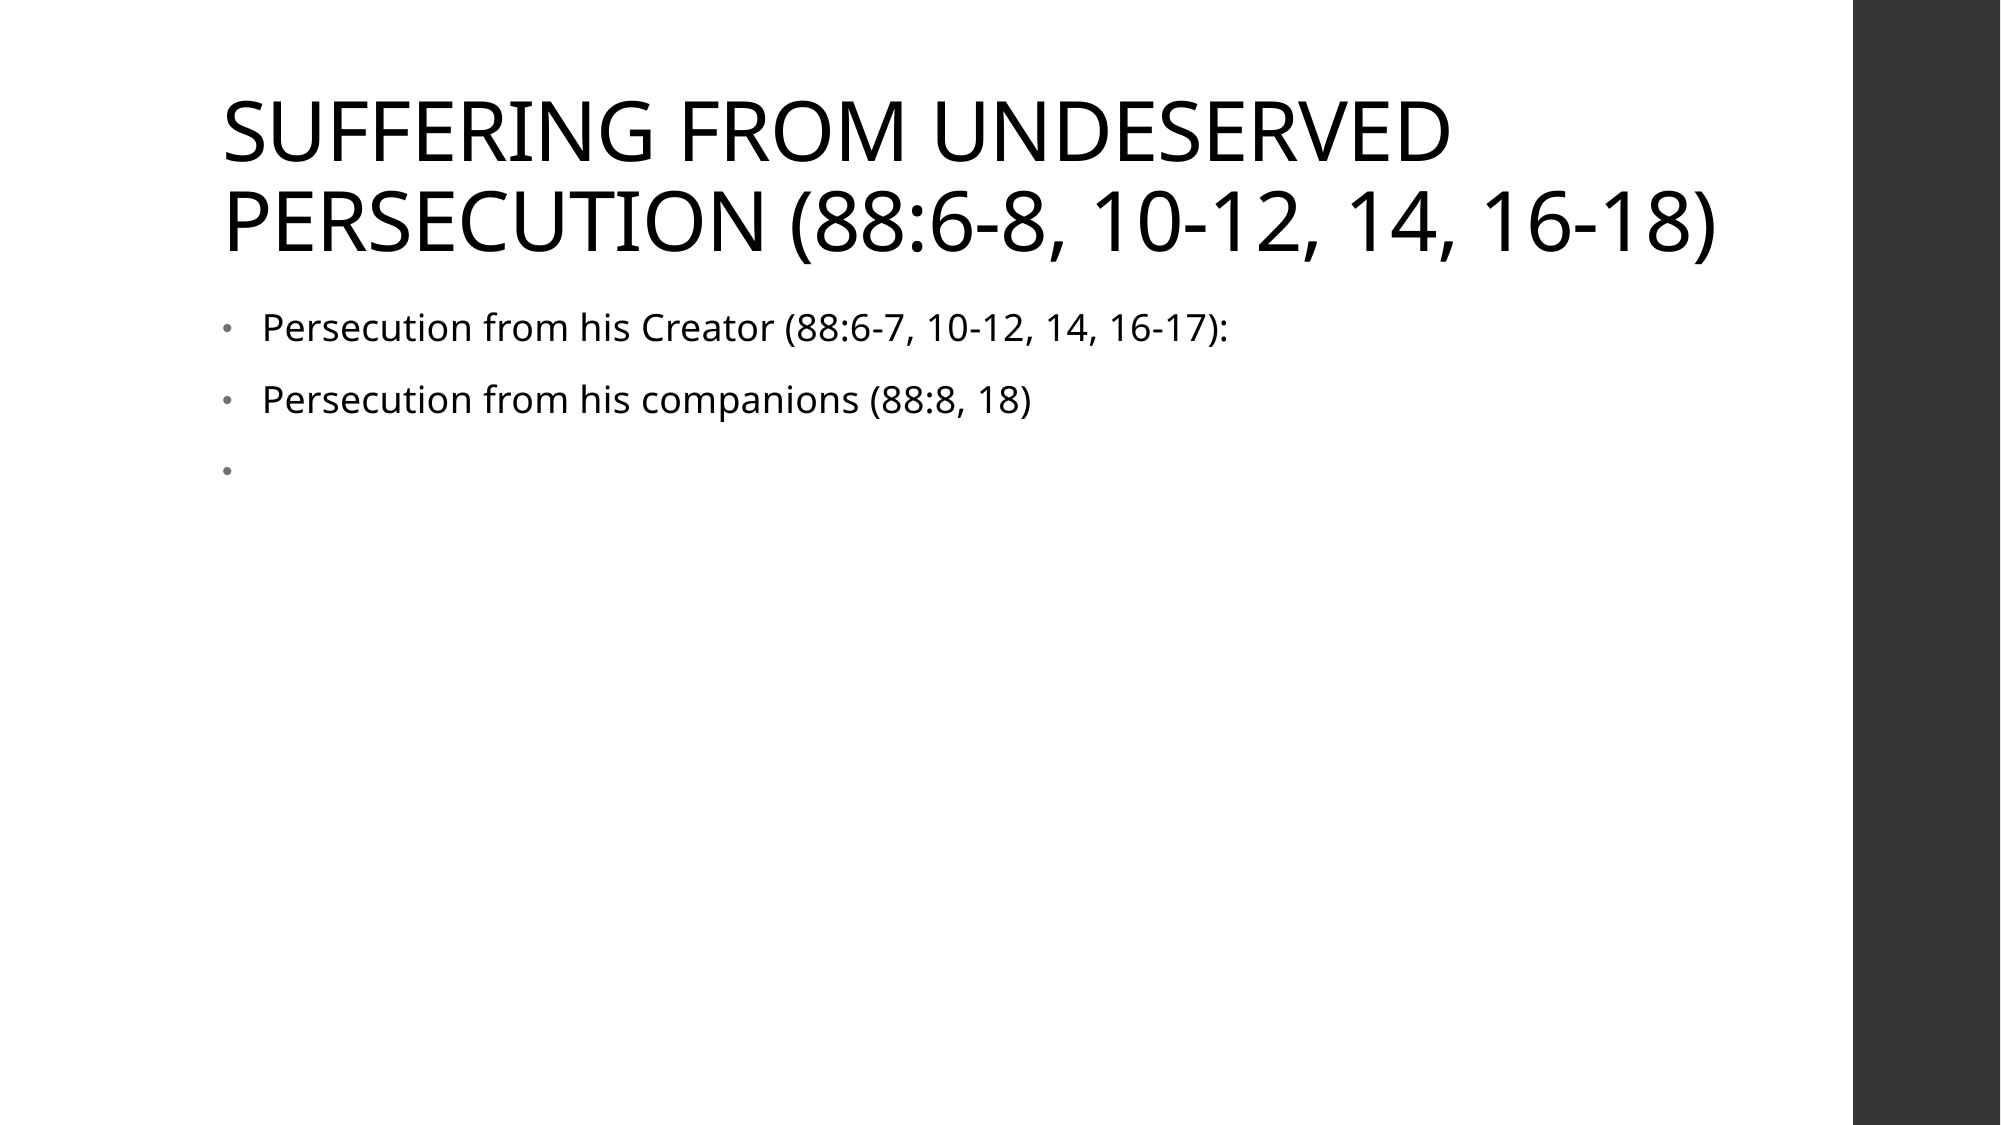

# SUFFERING FROM UNDESERVED PERSECUTION (88:6-8, 10-12, 14, 16-18)
 Persecution from his Creator (88:6-7, 10-12, 14, 16-17):
 Persecution from his companions (88:8, 18)